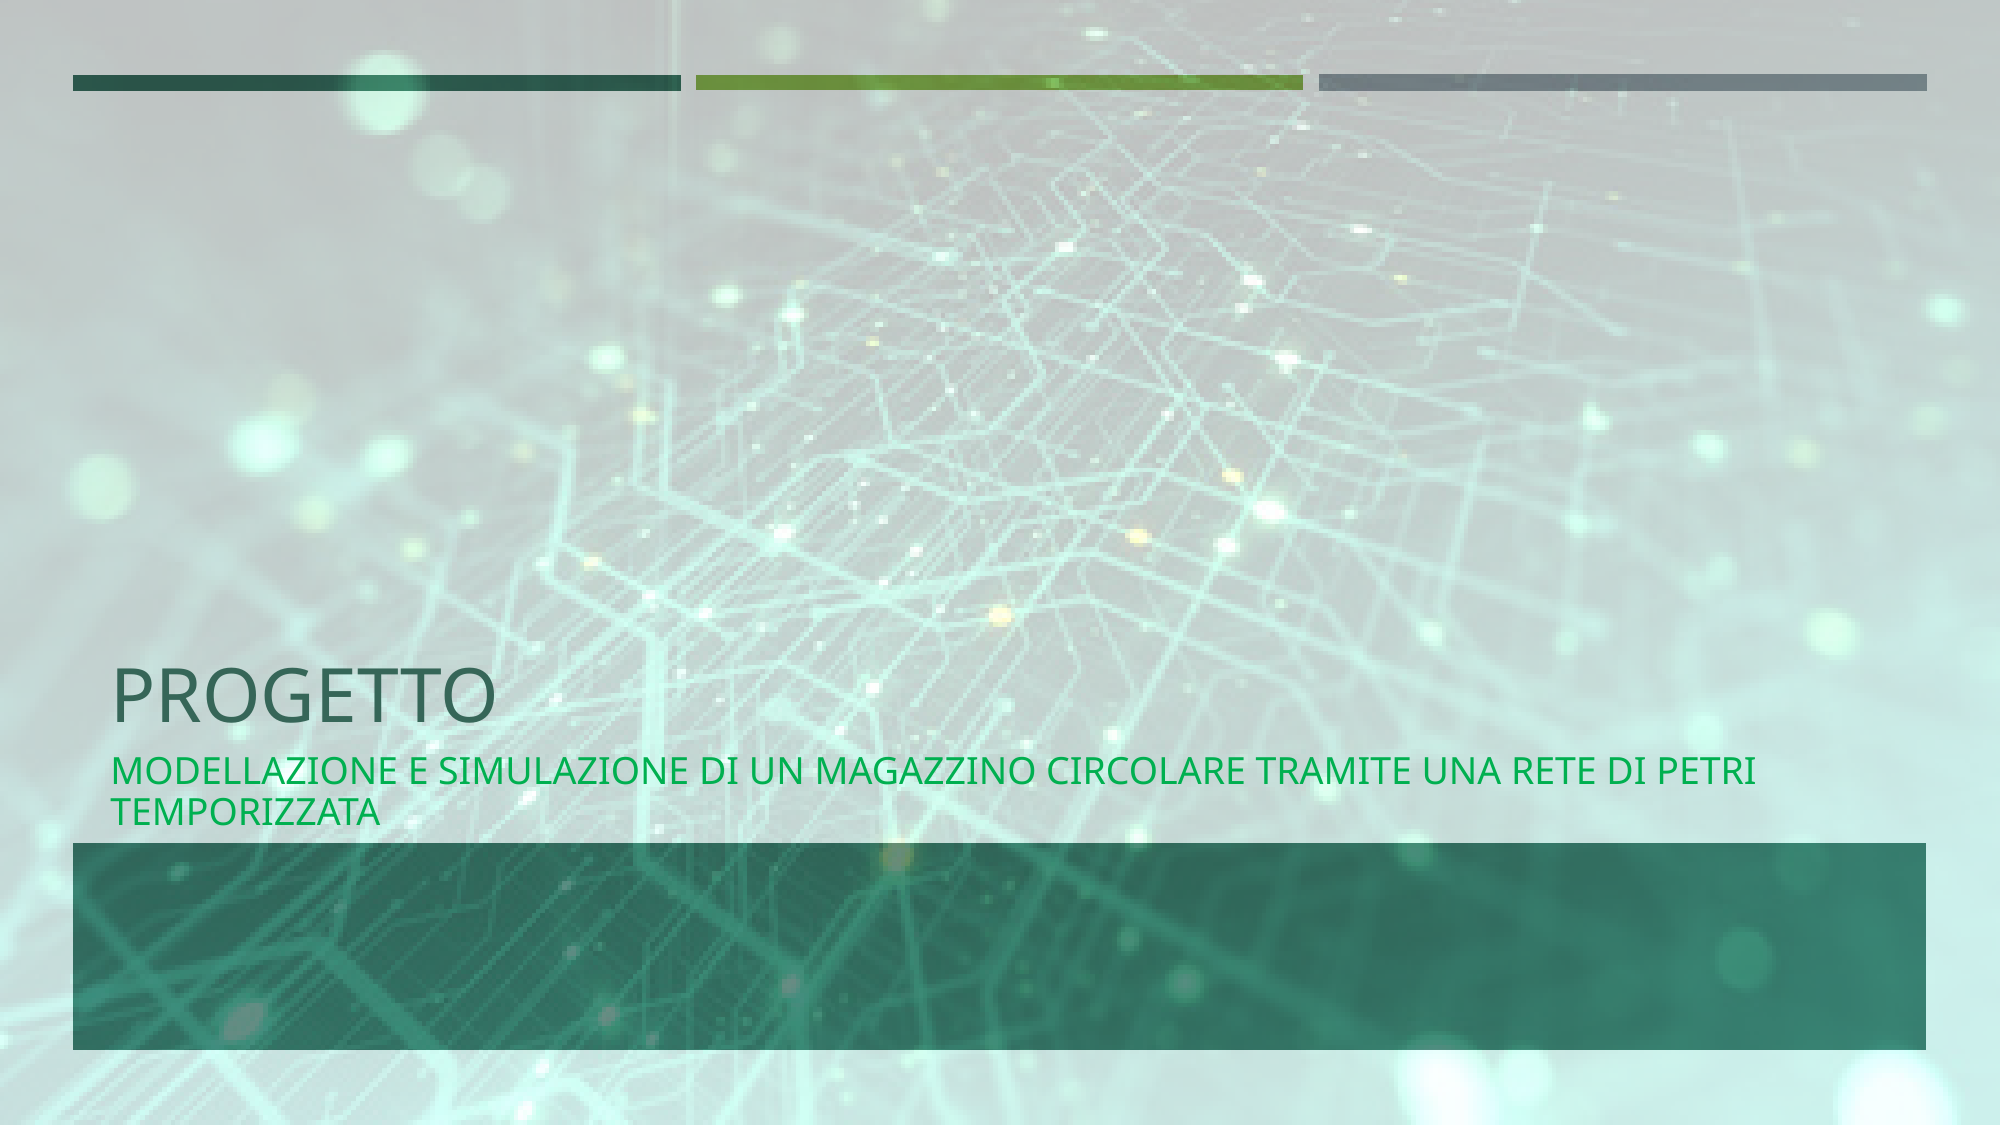

# progetto
modellazione e simulazione di un magazzino circolare tramite una rete di petri temporizzata